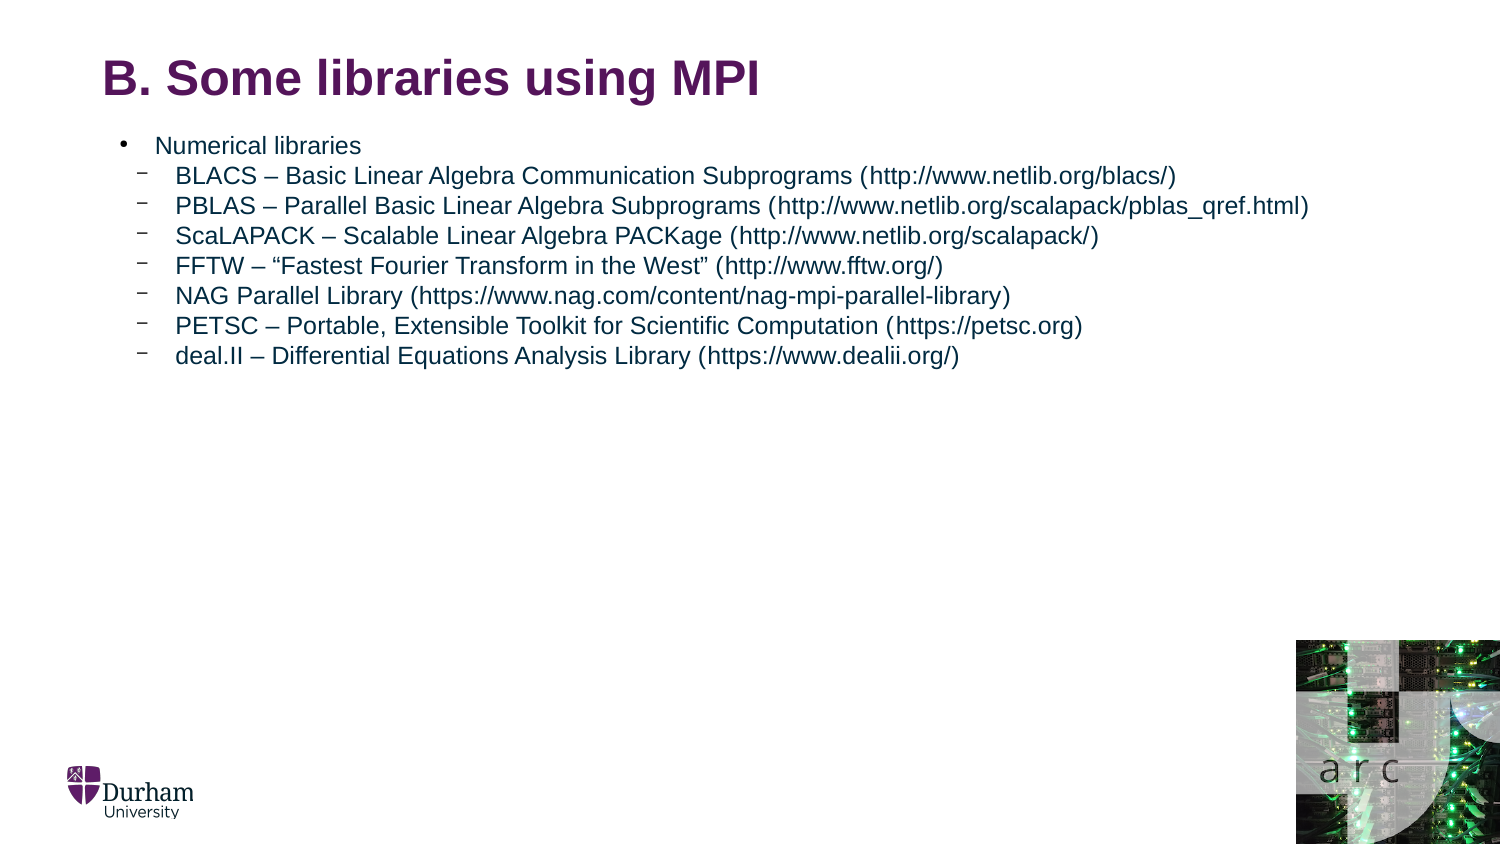

# B. Some libraries using MPI
Numerical libraries
BLACS – Basic Linear Algebra Communication Subprograms (http://www.netlib.org/blacs/)
PBLAS – Parallel Basic Linear Algebra Subprograms (http://www.netlib.org/scalapack/pblas_qref.html)
ScaLAPACK – Scalable Linear Algebra PACKage (http://www.netlib.org/scalapack/)
FFTW – “Fastest Fourier Transform in the West” (http://www.fftw.org/)
NAG Parallel Library (https://www.nag.com/content/nag-mpi-parallel-library)
PETSC – Portable, Extensible Toolkit for Scientific Computation (https://petsc.org)
deal.II – Differential Equations Analysis Library (https://www.dealii.org/)